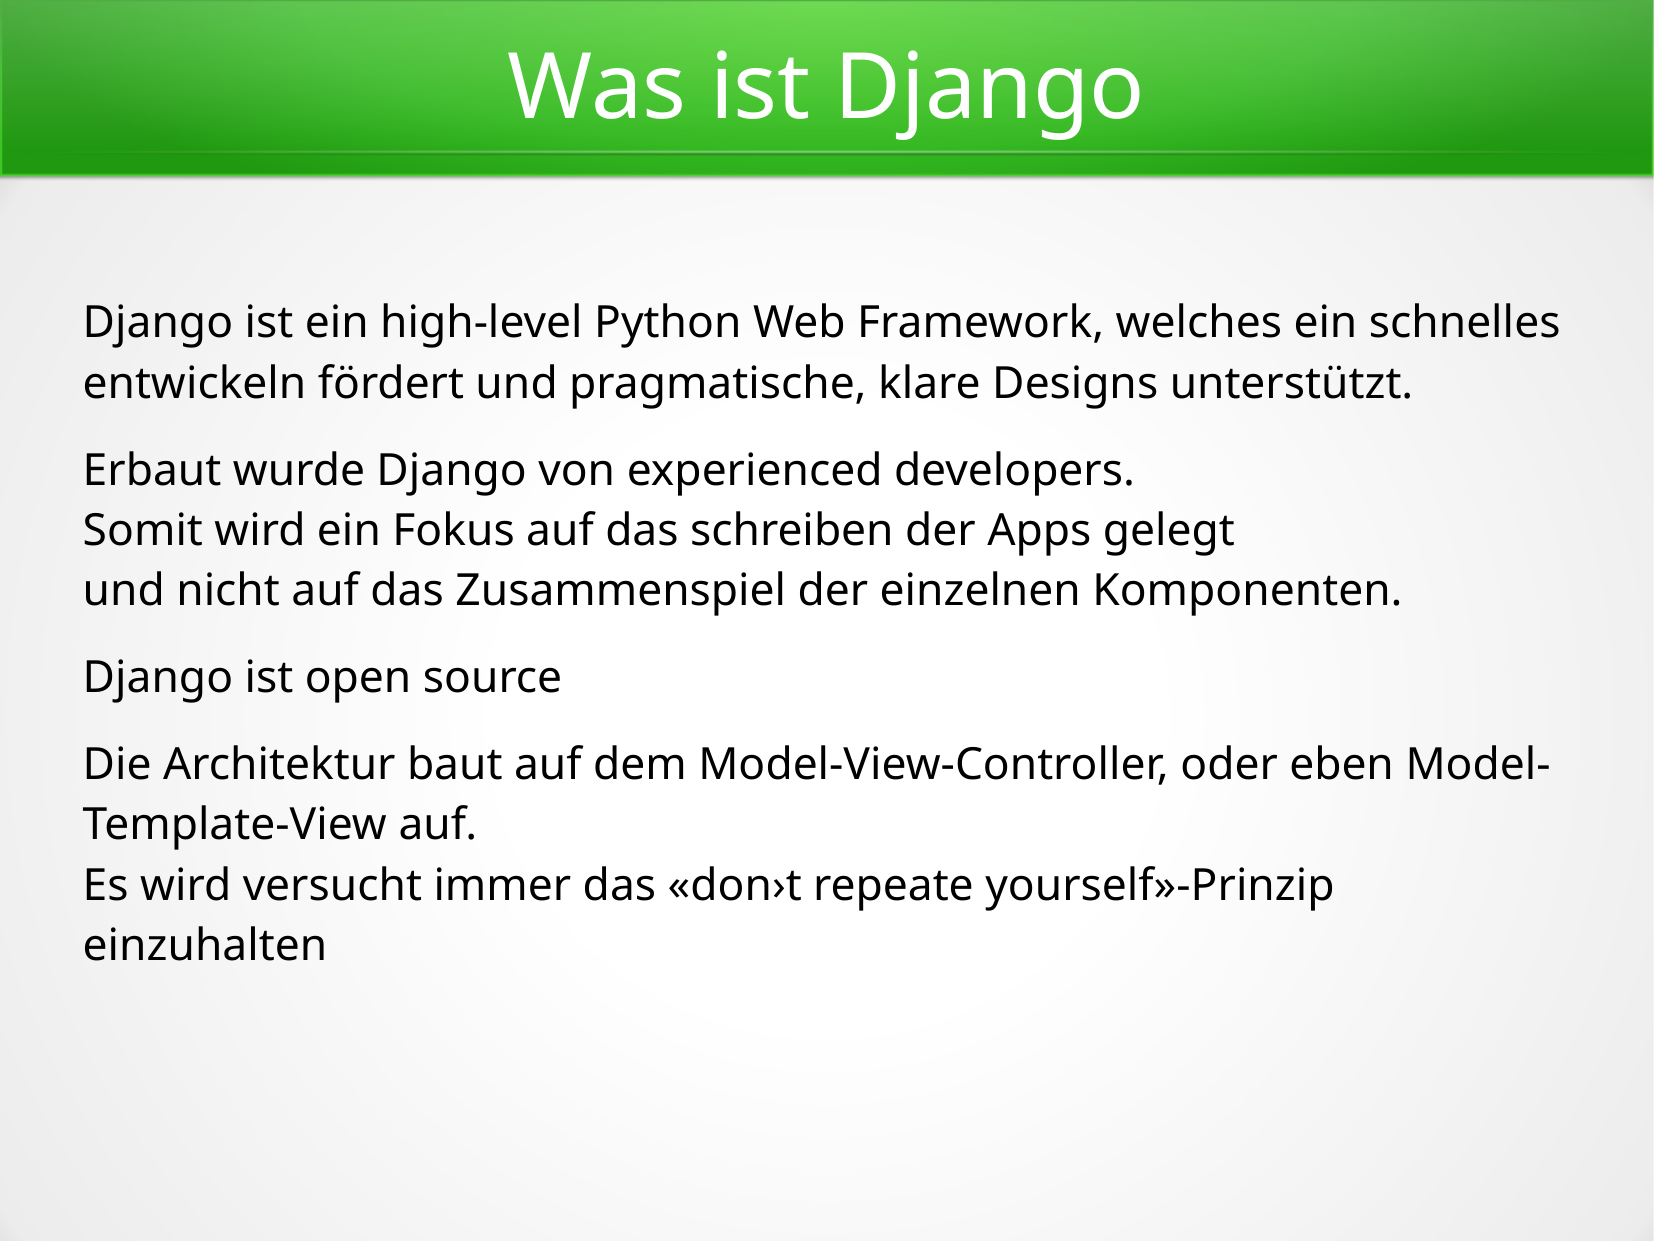

# Was ist Django
Django ist ein high-level Python Web Framework, welches ein schnelles entwickeln fördert und pragmatische, klare Designs unterstützt.
Erbaut wurde Django von experienced developers.
Somit wird ein Fokus auf das schreiben der Apps gelegt
und nicht auf das Zusammenspiel der einzelnen Komponenten.
Django ist open source
Die Architektur baut auf dem Model-View-Controller, oder eben Model-Template-View auf.
Es wird versucht immer das «don›t repeate yourself»-Prinzip einzuhalten